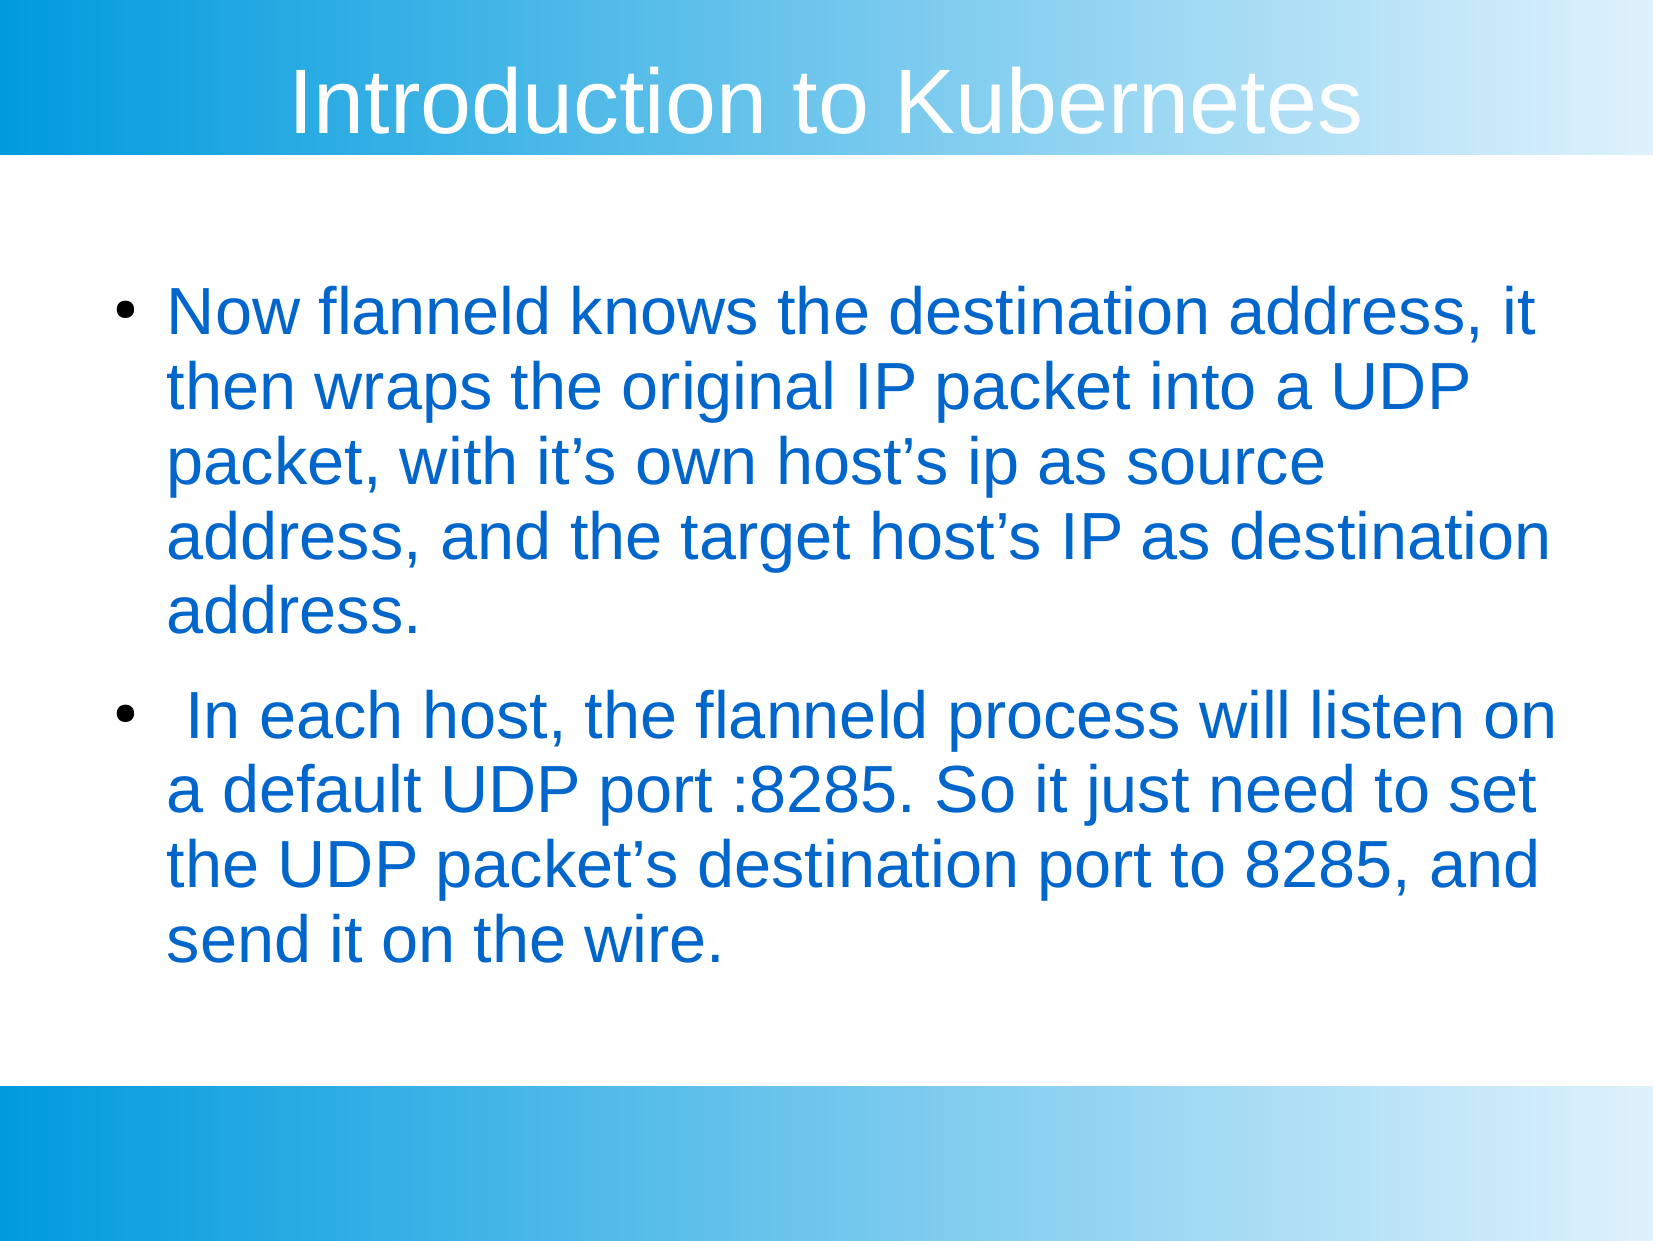

# Introduction to Kubernetes
Now flanneld knows the destination address, it then wraps the original IP packet into a UDP packet, with it’s own host’s ip as source address, and the target host’s IP as destination address.
 In each host, the flanneld process will listen on a default UDP port :8285. So it just need to set the UDP packet’s destination port to 8285, and send it on the wire.